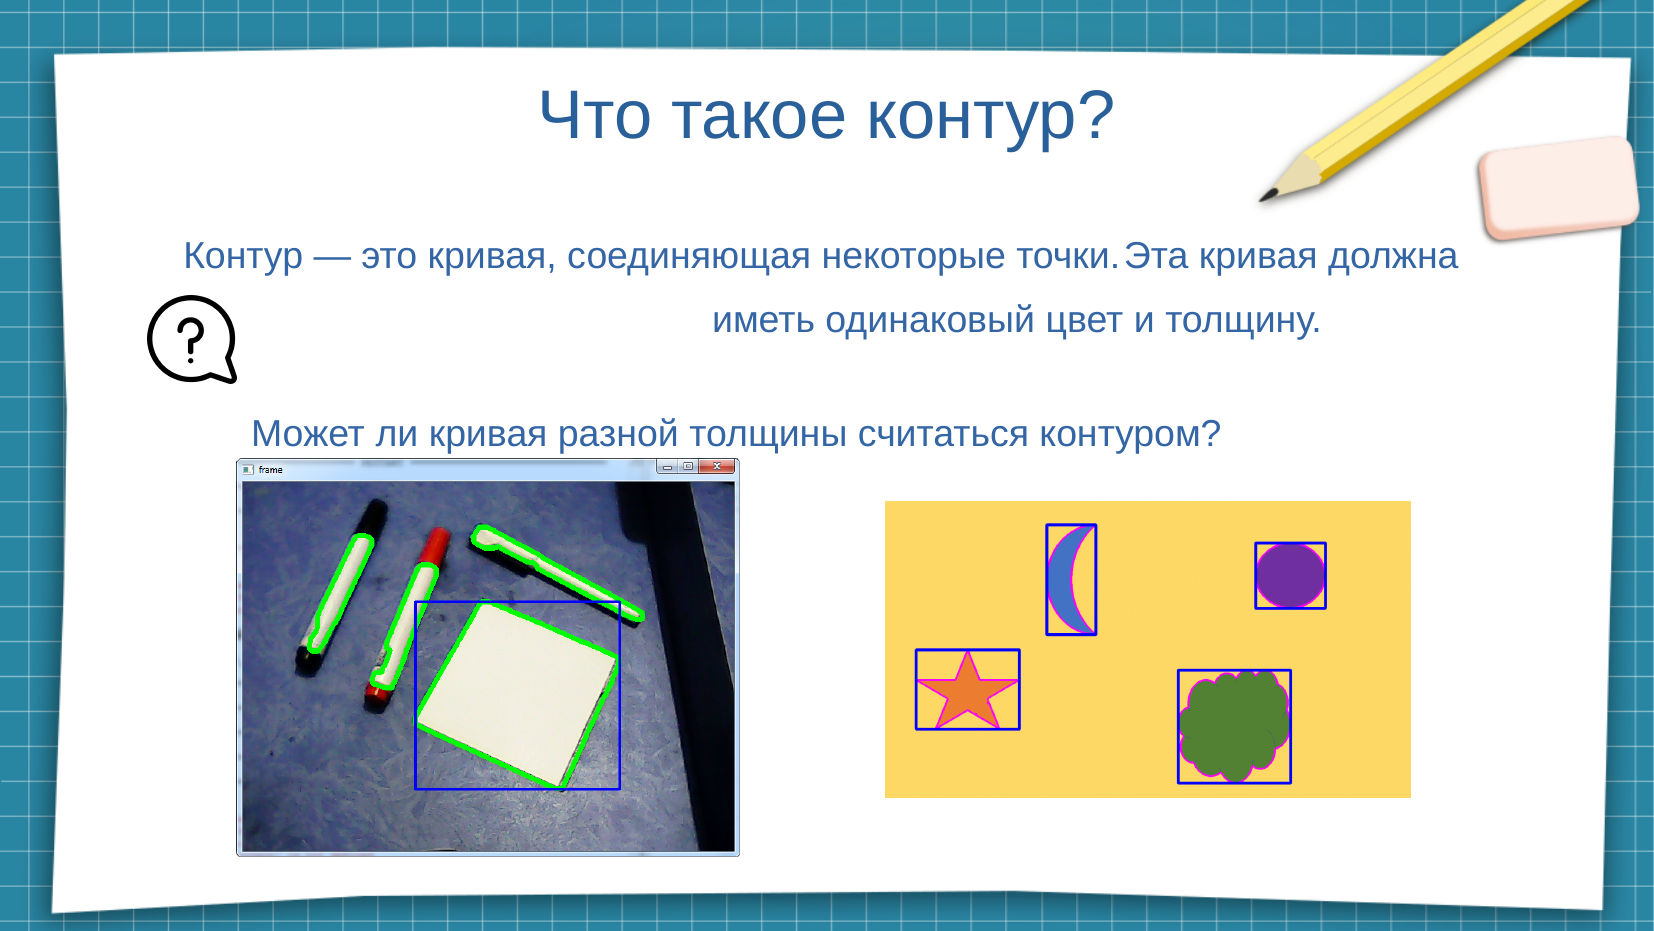

# Что такое контур?
Контур — это кривая, соединяющая некоторые точки.
							 Эта кривая должна
иметь одинаковый цвет и толщину.
Может ли кривая разной толщины считаться контуром?